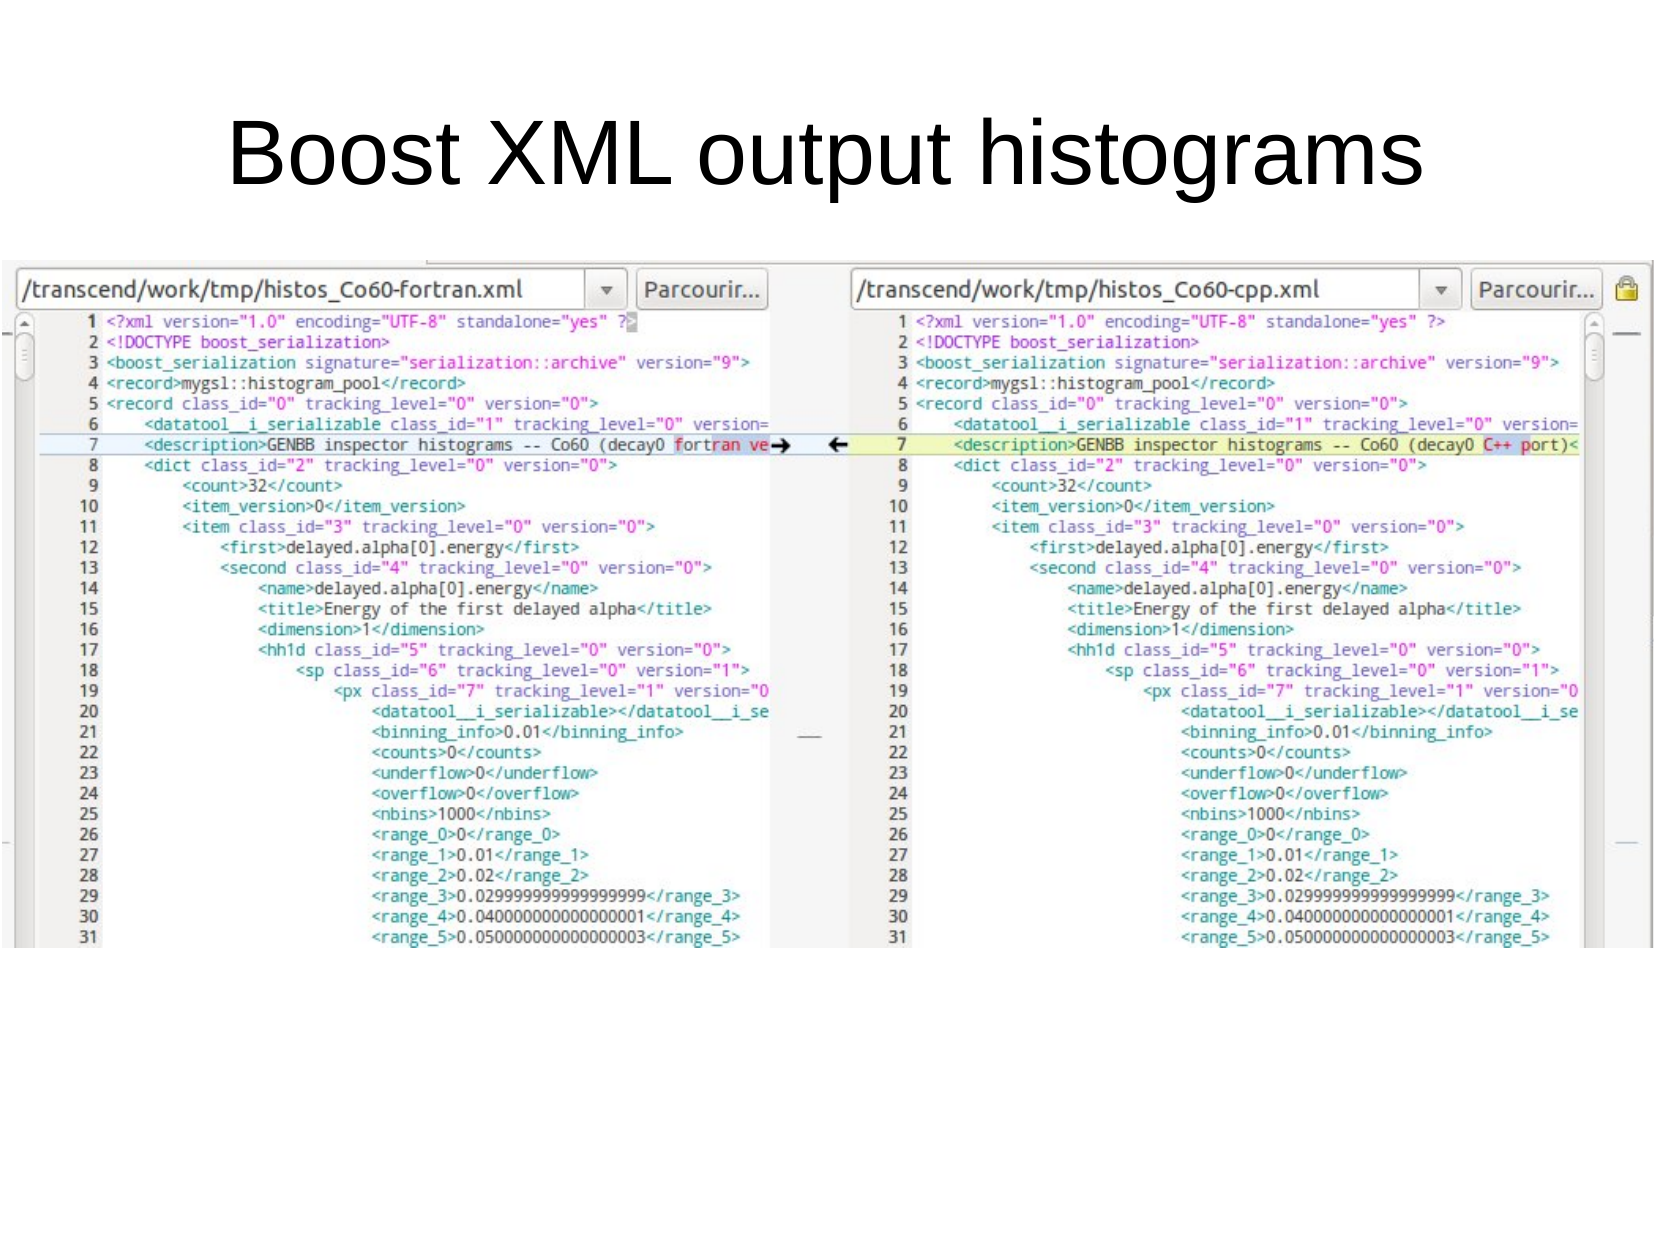

# Boost XML output histograms
Diff the fortran and C++ files (meld)